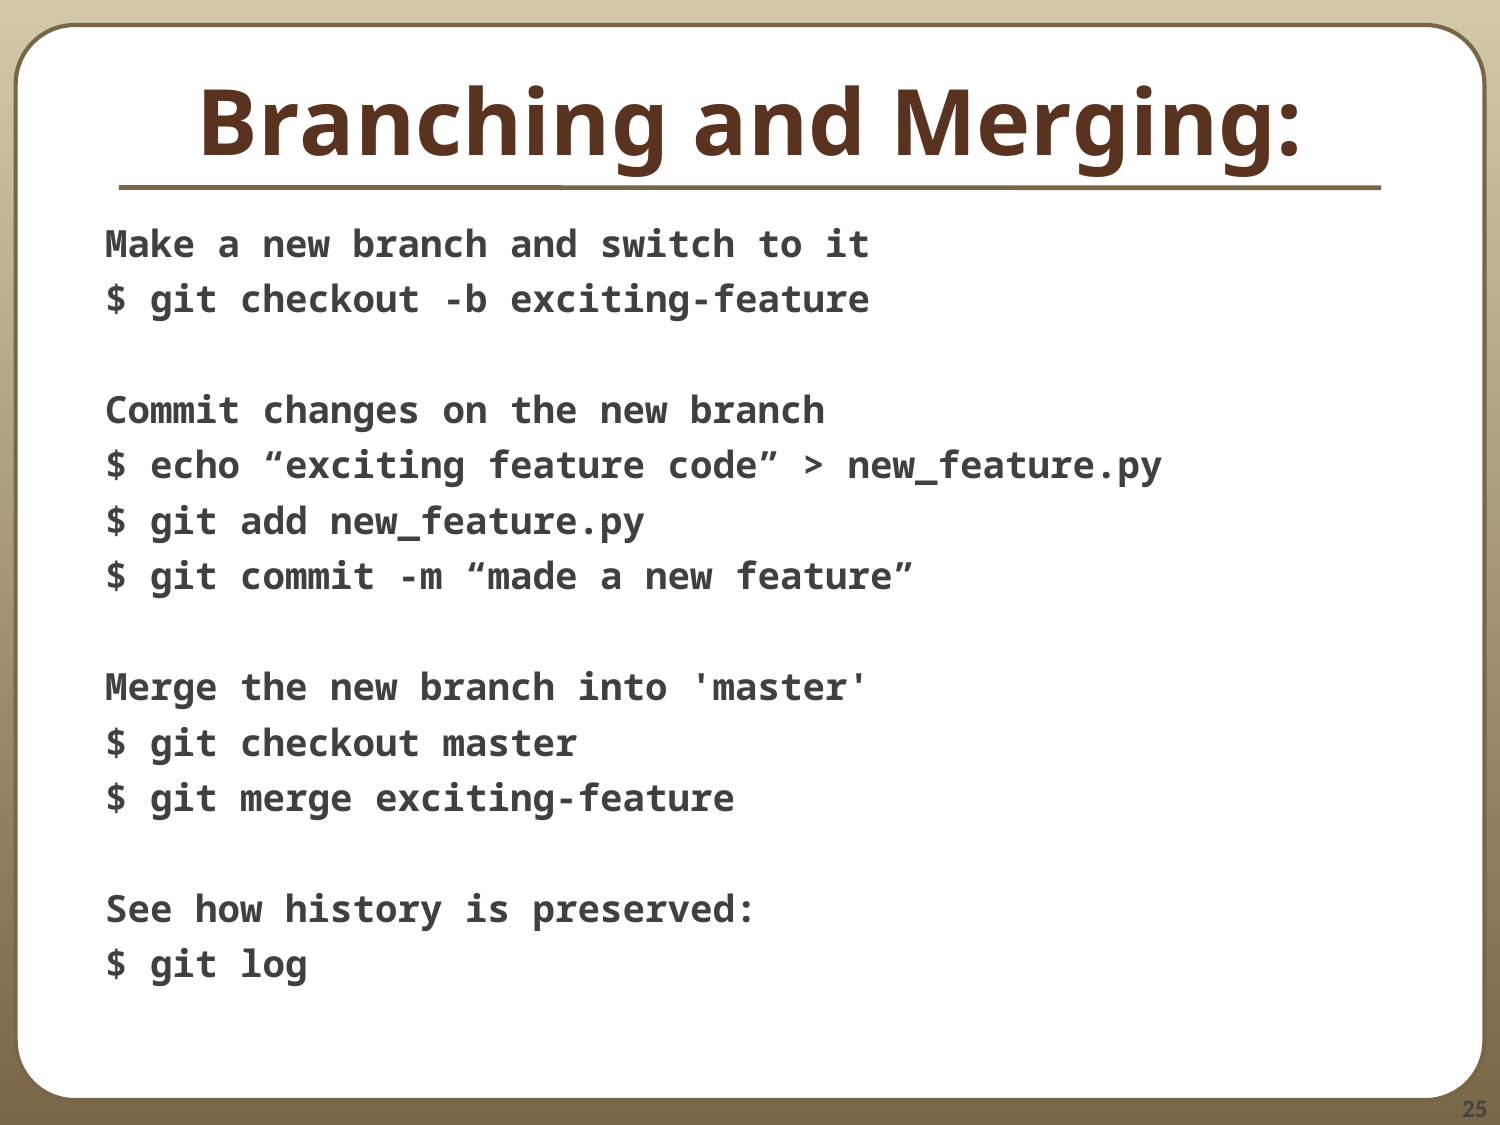

# Branching and Merging:
Make a new branch and switch to it
$ git checkout -b exciting-feature
Commit changes on the new branch
$ echo “exciting feature code” > new_feature.py
$ git add new_feature.py
$ git commit -m “made a new feature”
Merge the new branch into 'master'
$ git checkout master
$ git merge exciting-feature
See how history is preserved:
$ git log